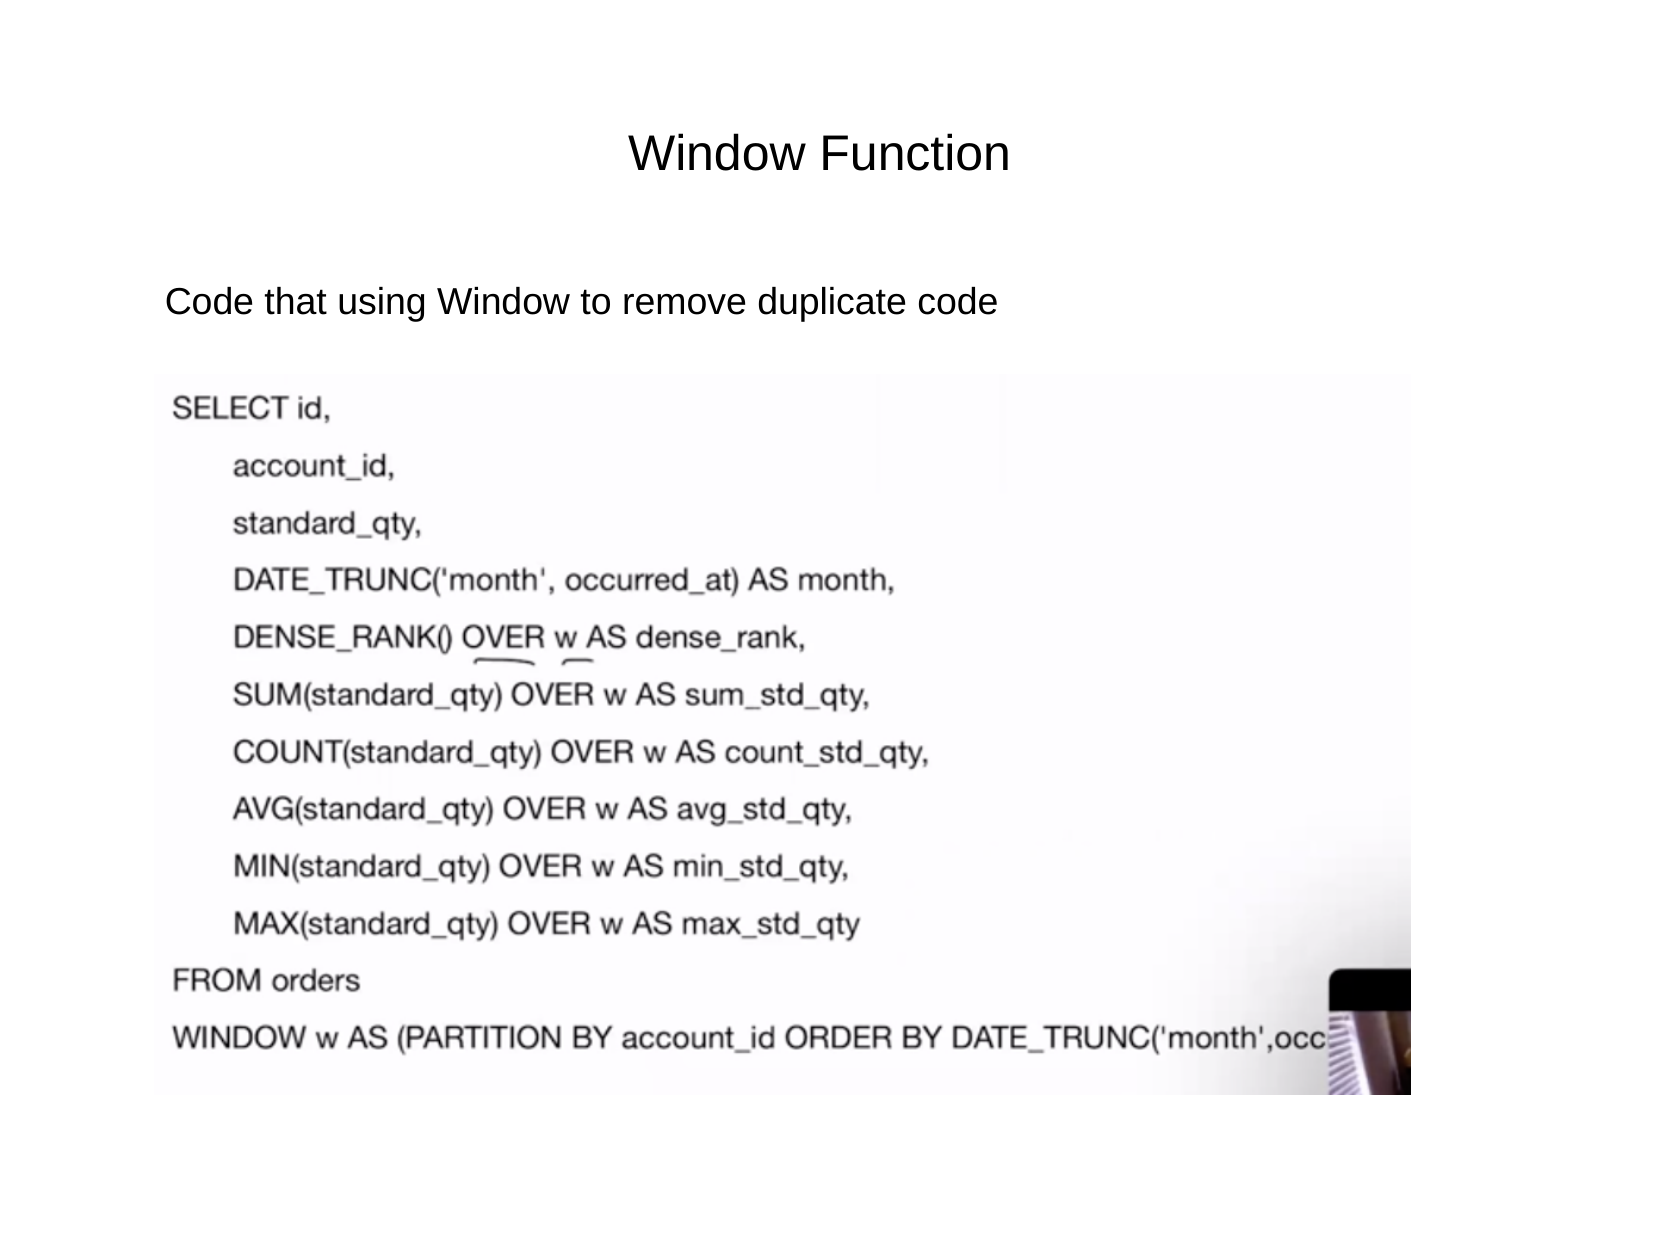

# Window Function
Code that using Window to remove duplicate code